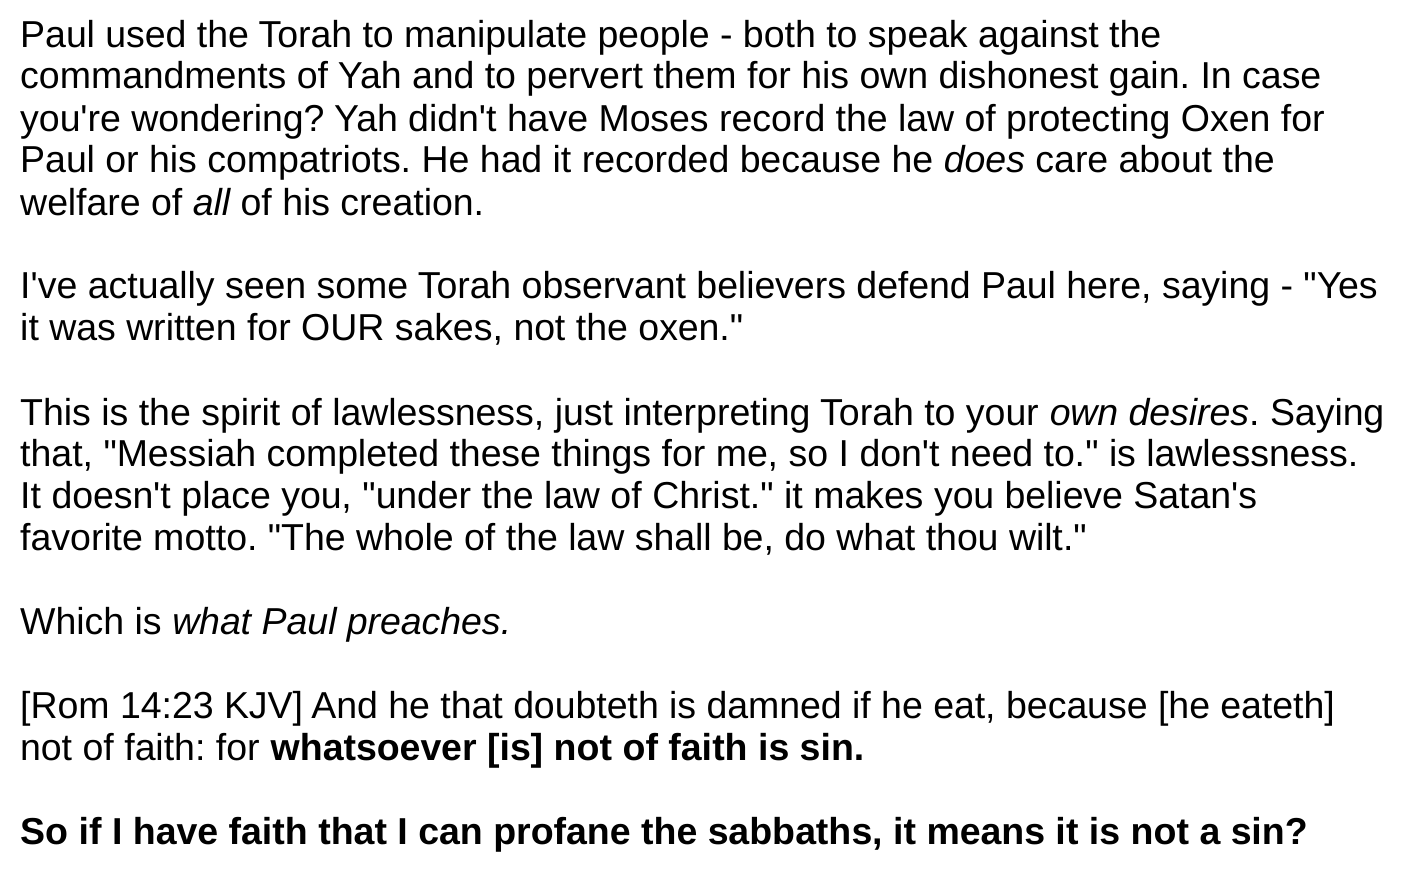

Paul used the Torah to manipulate people - both to speak against the commandments of Yah and to pervert them for his own dishonest gain. In case you're wondering? Yah didn't have Moses record the law of protecting Oxen for Paul or his compatriots. He had it recorded because he does care about the welfare of all of his creation.
I've actually seen some Torah observant believers defend Paul here, saying - "Yes it was written for OUR sakes, not the oxen."
This is the spirit of lawlessness, just interpreting Torah to your own desires. Saying that, "Messiah completed these things for me, so I don't need to." is lawlessness. It doesn't place you, "under the law of Christ." it makes you believe Satan's favorite motto. "The whole of the law shall be, do what thou wilt."
Which is what Paul preaches.
[Rom 14:23 KJV] And he that doubteth is damned if he eat, because [he eateth] not of faith: for whatsoever [is] not of faith is sin.
So if I have faith that I can profane the sabbaths, it means it is not a sin?
Yah does not WORK LIKE THAT. I can also prove Paul was actively teaching this in Corinthians, "do what thou wilt".
[1Co 9:19-22 KJV] For though I be free from all [men], yet have I made myself servant unto all, that I might gain the more. And unto the Jews I became as a Jew, that I might gain the Jews; to them that are under the law, as under the law, that I might gain them that are under the law; To them that are without law, as without law, (being not without law to God, but under the law to Christ,) that I might gain them that are without law. To the weak became I as weak, that I might gain the weak: I am made all things to all [men], that I might by all means save some.